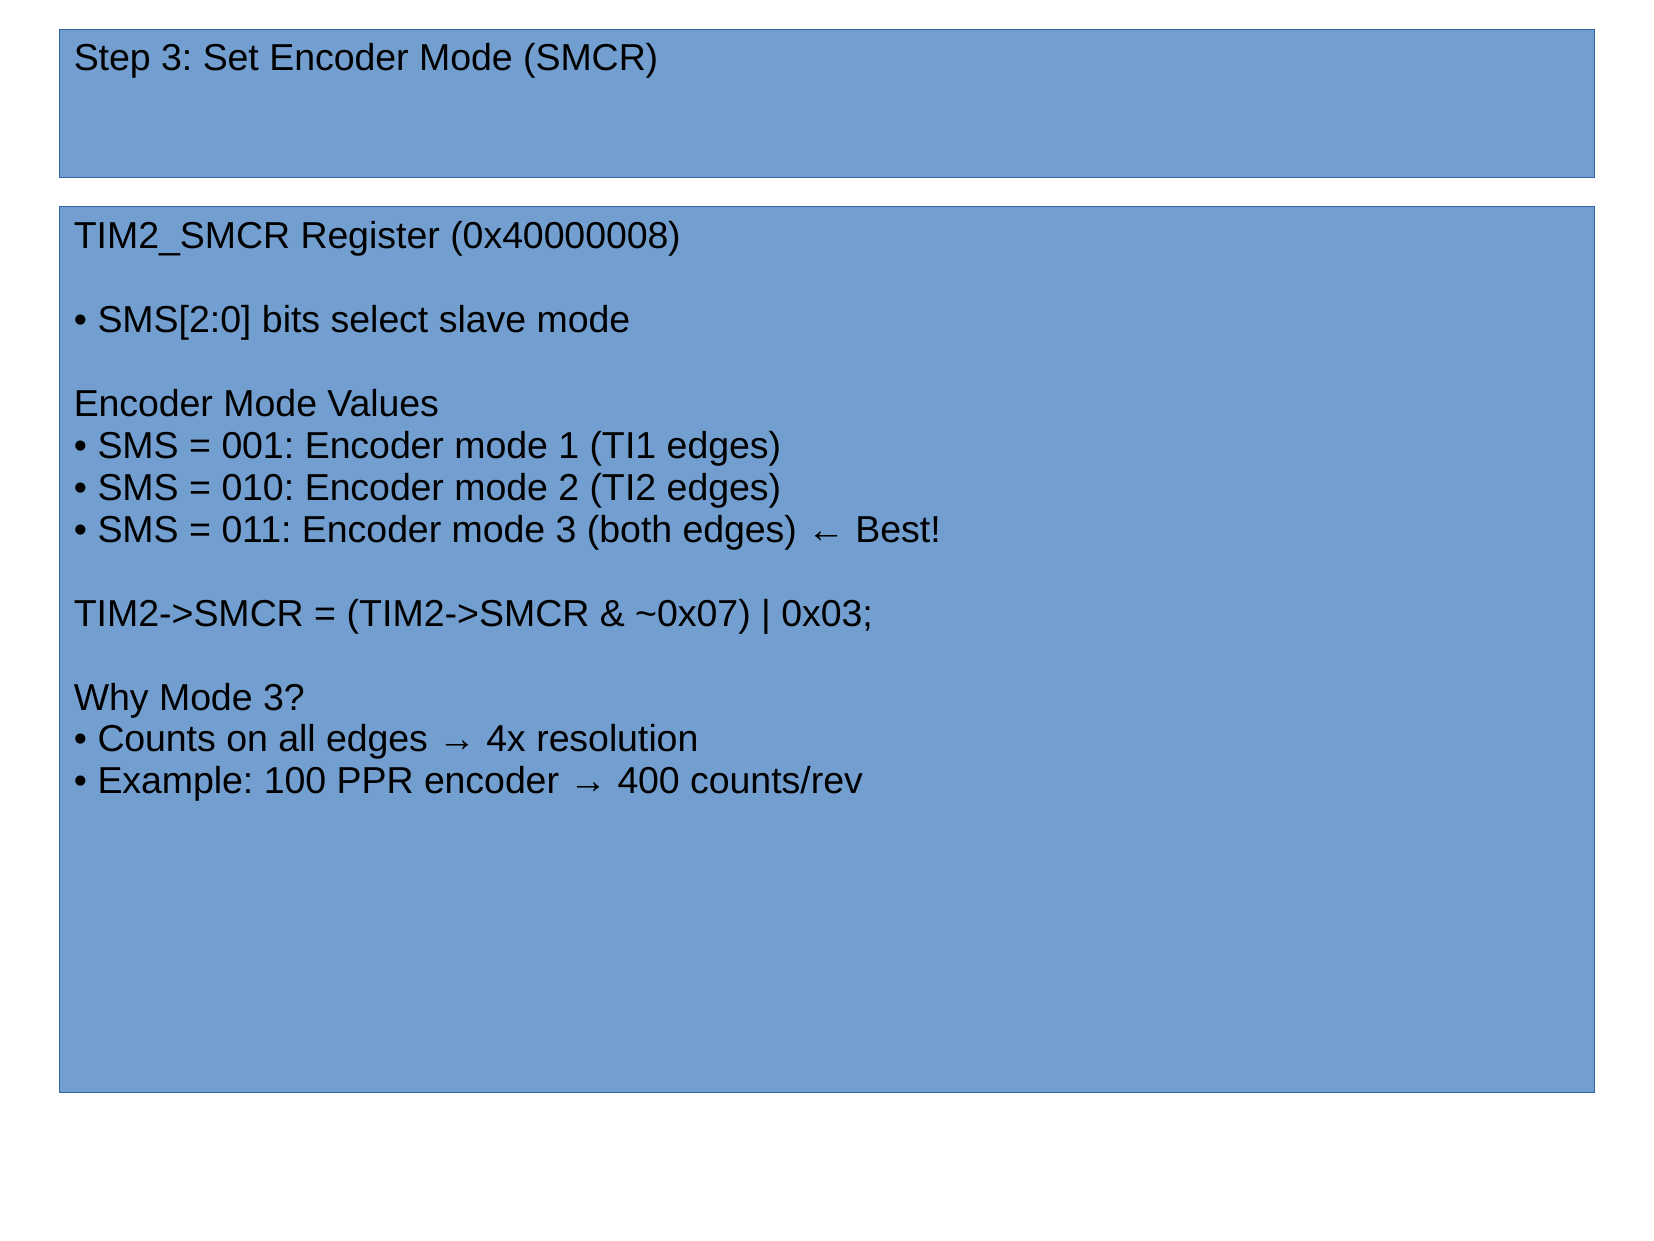

Step 3: Set Encoder Mode (SMCR)
TIM2_SMCR Register (0x40000008)
• SMS[2:0] bits select slave mode
Encoder Mode Values
• SMS = 001: Encoder mode 1 (TI1 edges)
• SMS = 010: Encoder mode 2 (TI2 edges)
• SMS = 011: Encoder mode 3 (both edges) ← Best!
TIM2->SMCR = (TIM2->SMCR & ~0x07) | 0x03;
Why Mode 3?
• Counts on all edges → 4x resolution
• Example: 100 PPR encoder → 400 counts/rev